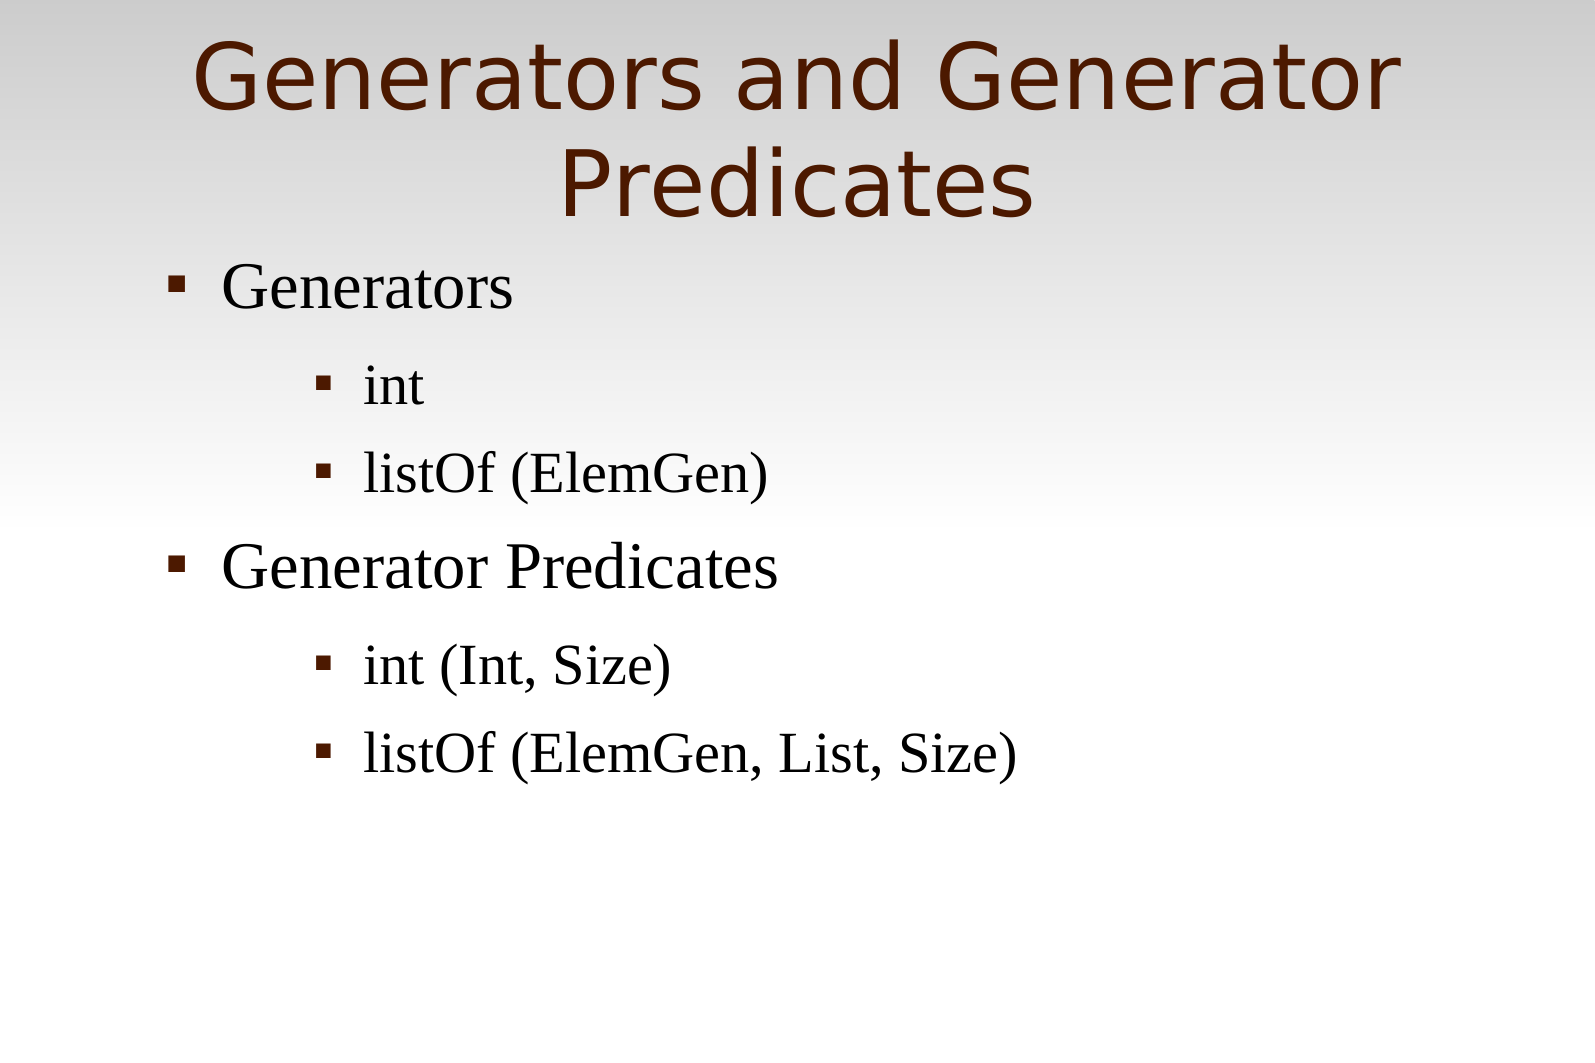

# Generators and Generator Predicates
Generators
int
listOf (ElemGen)
Generator Predicates
int (Int, Size)
listOf (ElemGen, List, Size)